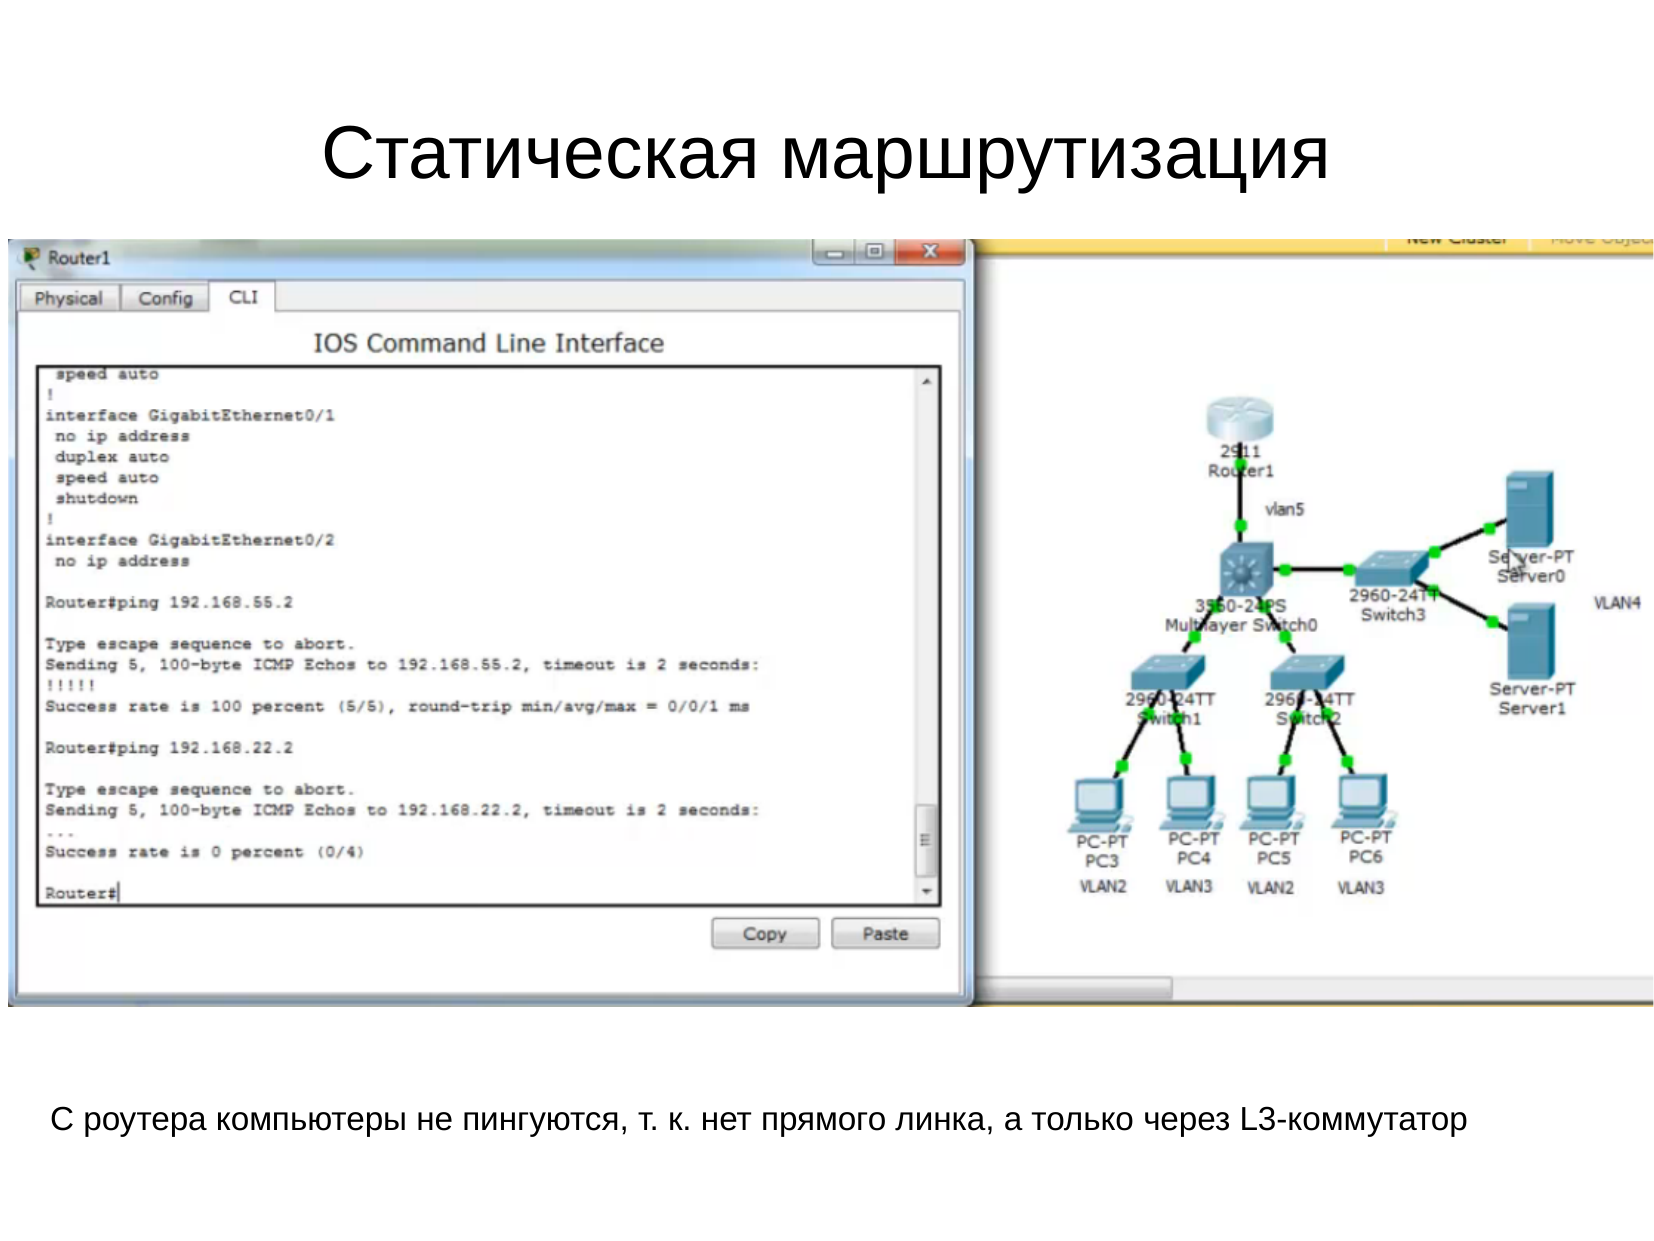

# Статическая маршрутизация
С роутера компьютеры не пингуются, т. к. нет прямого линка, а только через L3-коммутатор